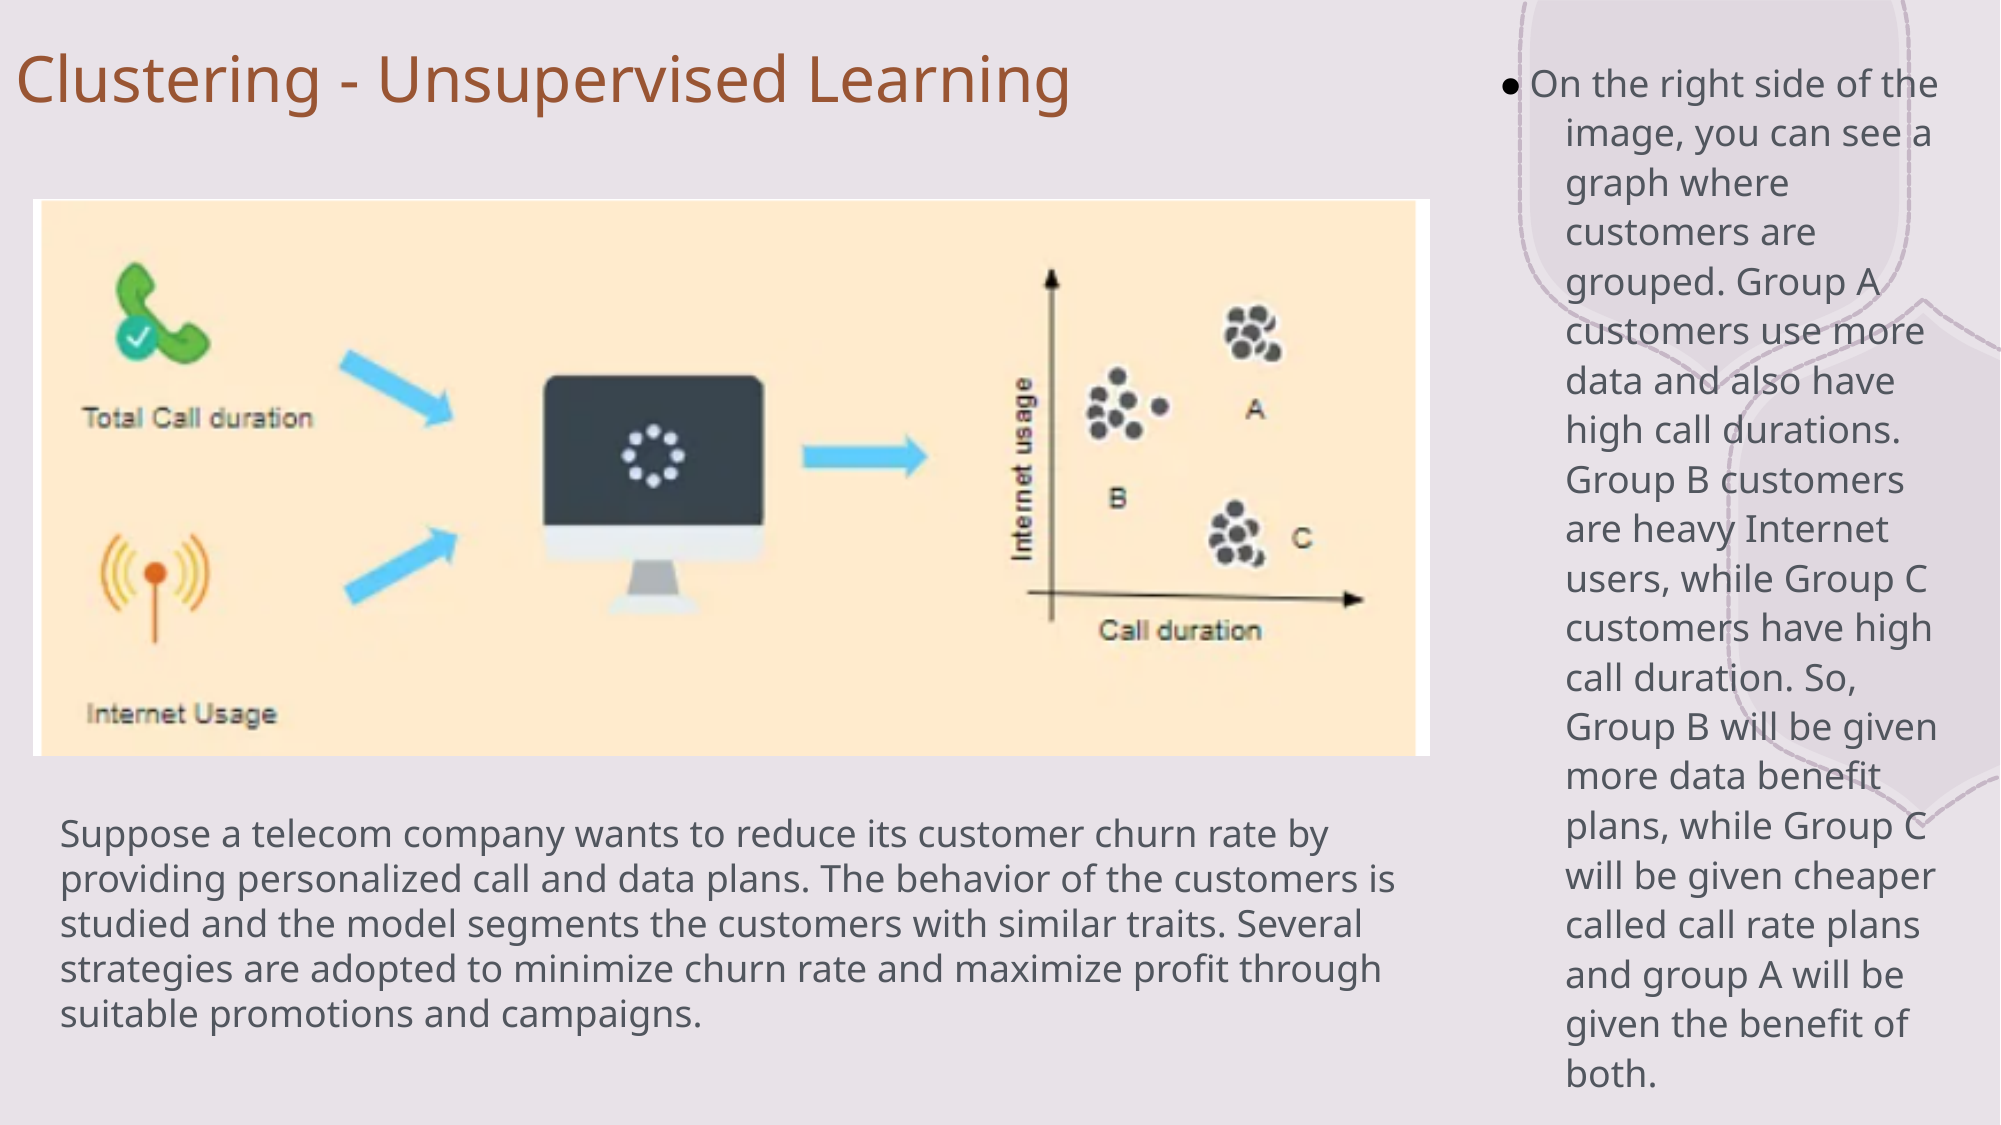

# Clustering - Unsupervised Learning
On the right side of the image, you can see a graph where customers are grouped. Group A customers use more data and also have high call durations. Group B customers are heavy Internet users, while Group C customers have high call duration. So, Group B will be given more data benefit plans, while Group C will be given cheaper called call rate plans and group A will be given the benefit of both.
Suppose a telecom company wants to reduce its customer churn rate by providing personalized call and data plans. The behavior of the customers is studied and the model segments the customers with similar traits. Several strategies are adopted to minimize churn rate and maximize profit through suitable promotions and campaigns.